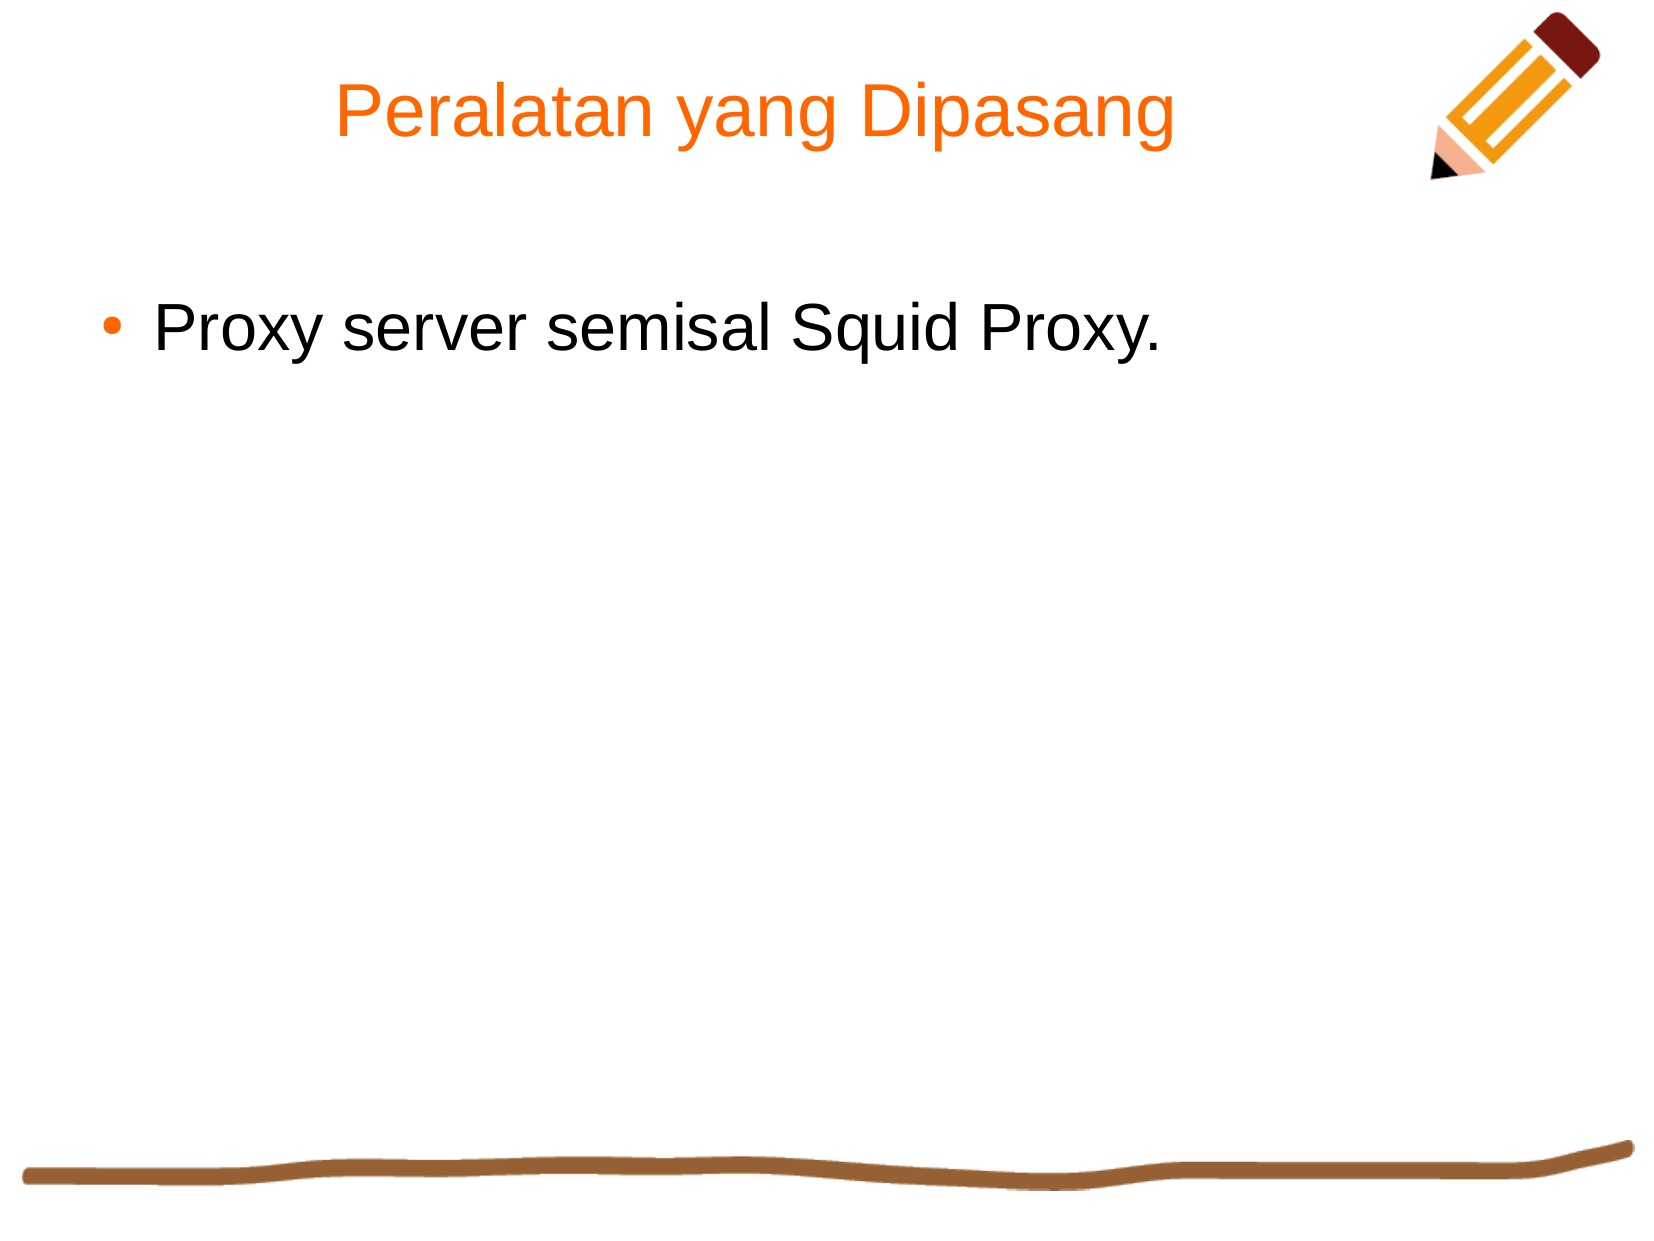

# Peralatan yang Dipasang
Proxy server semisal Squid Proxy.